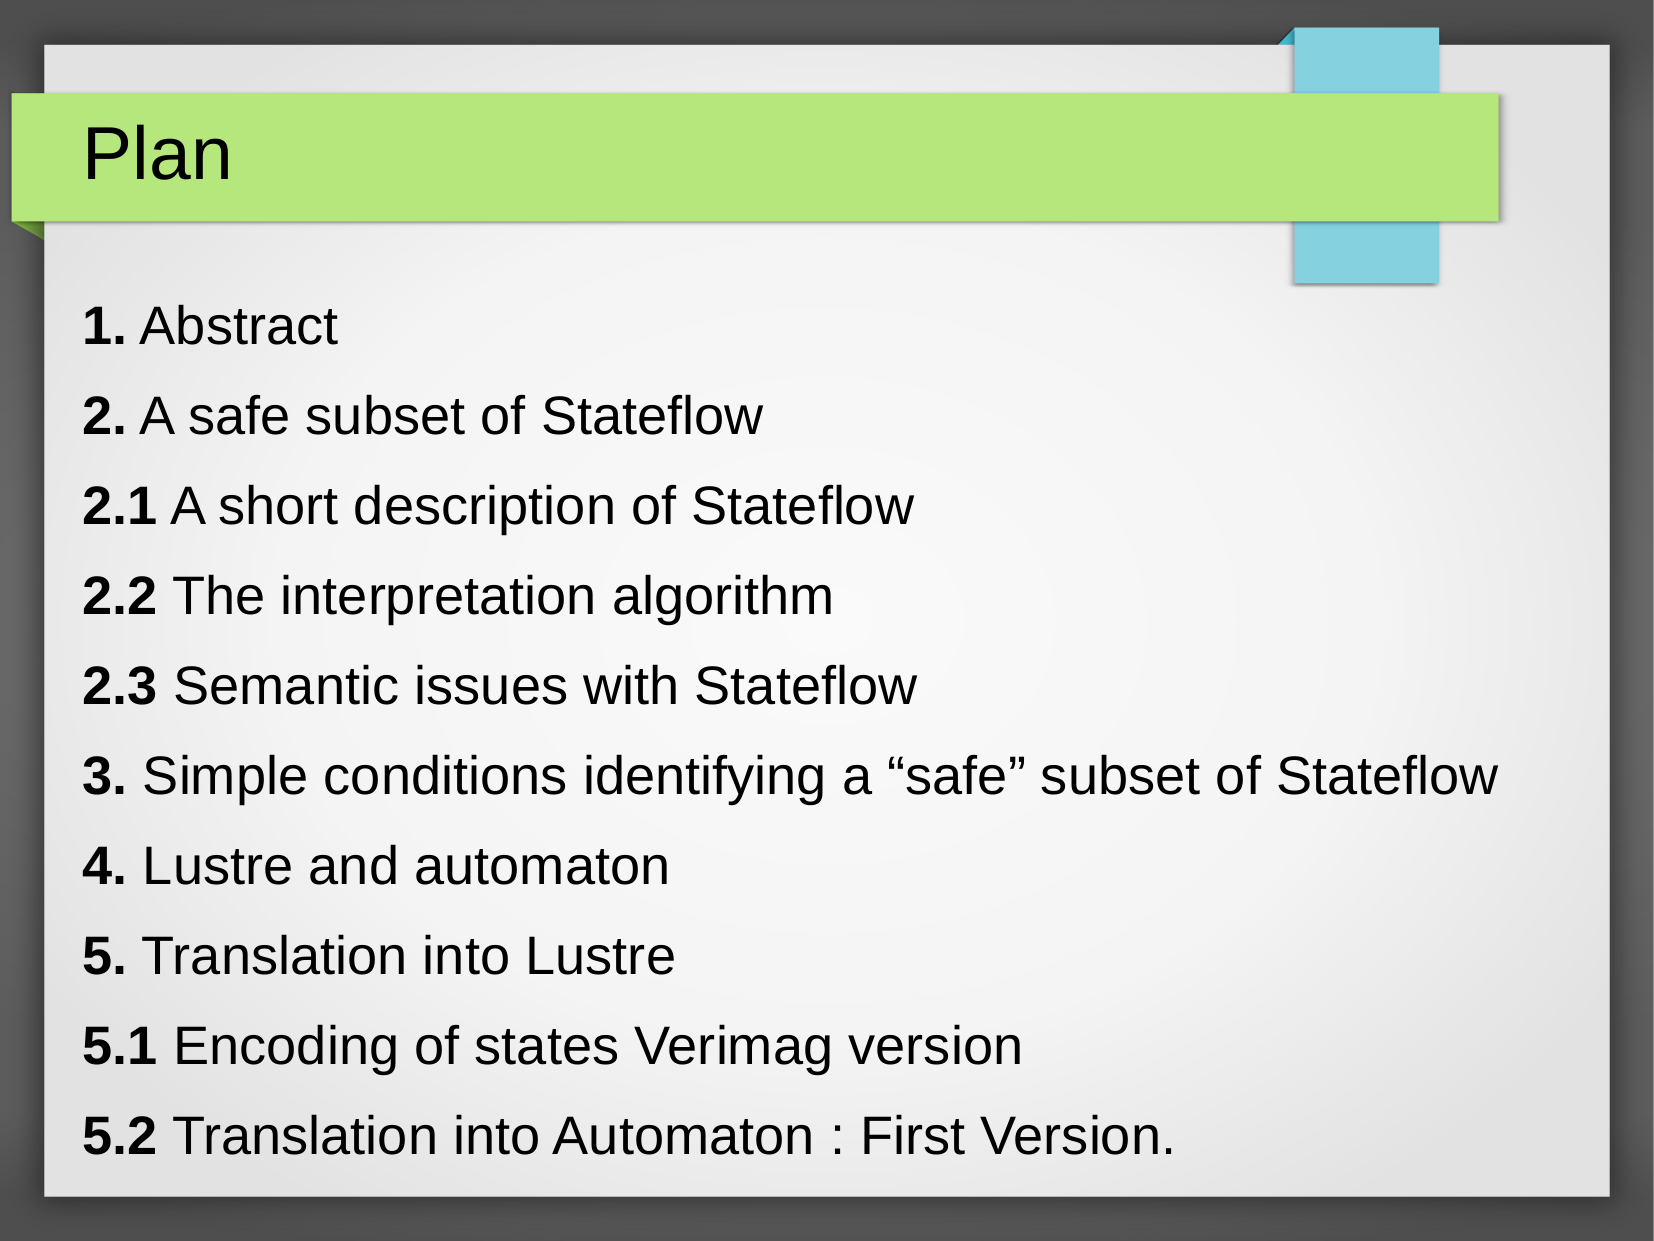

# Plan
1. Abstract
2. A safe subset of Stateflow
2.1 A short description of Stateflow
2.2 The interpretation algorithm
2.3 Semantic issues with Stateflow
3. Simple conditions identifying a “safe” subset of Stateflow
4. Lustre and automaton
5. Translation into Lustre
5.1 Encoding of states Verimag version
5.2 Translation into Automaton : First Version.